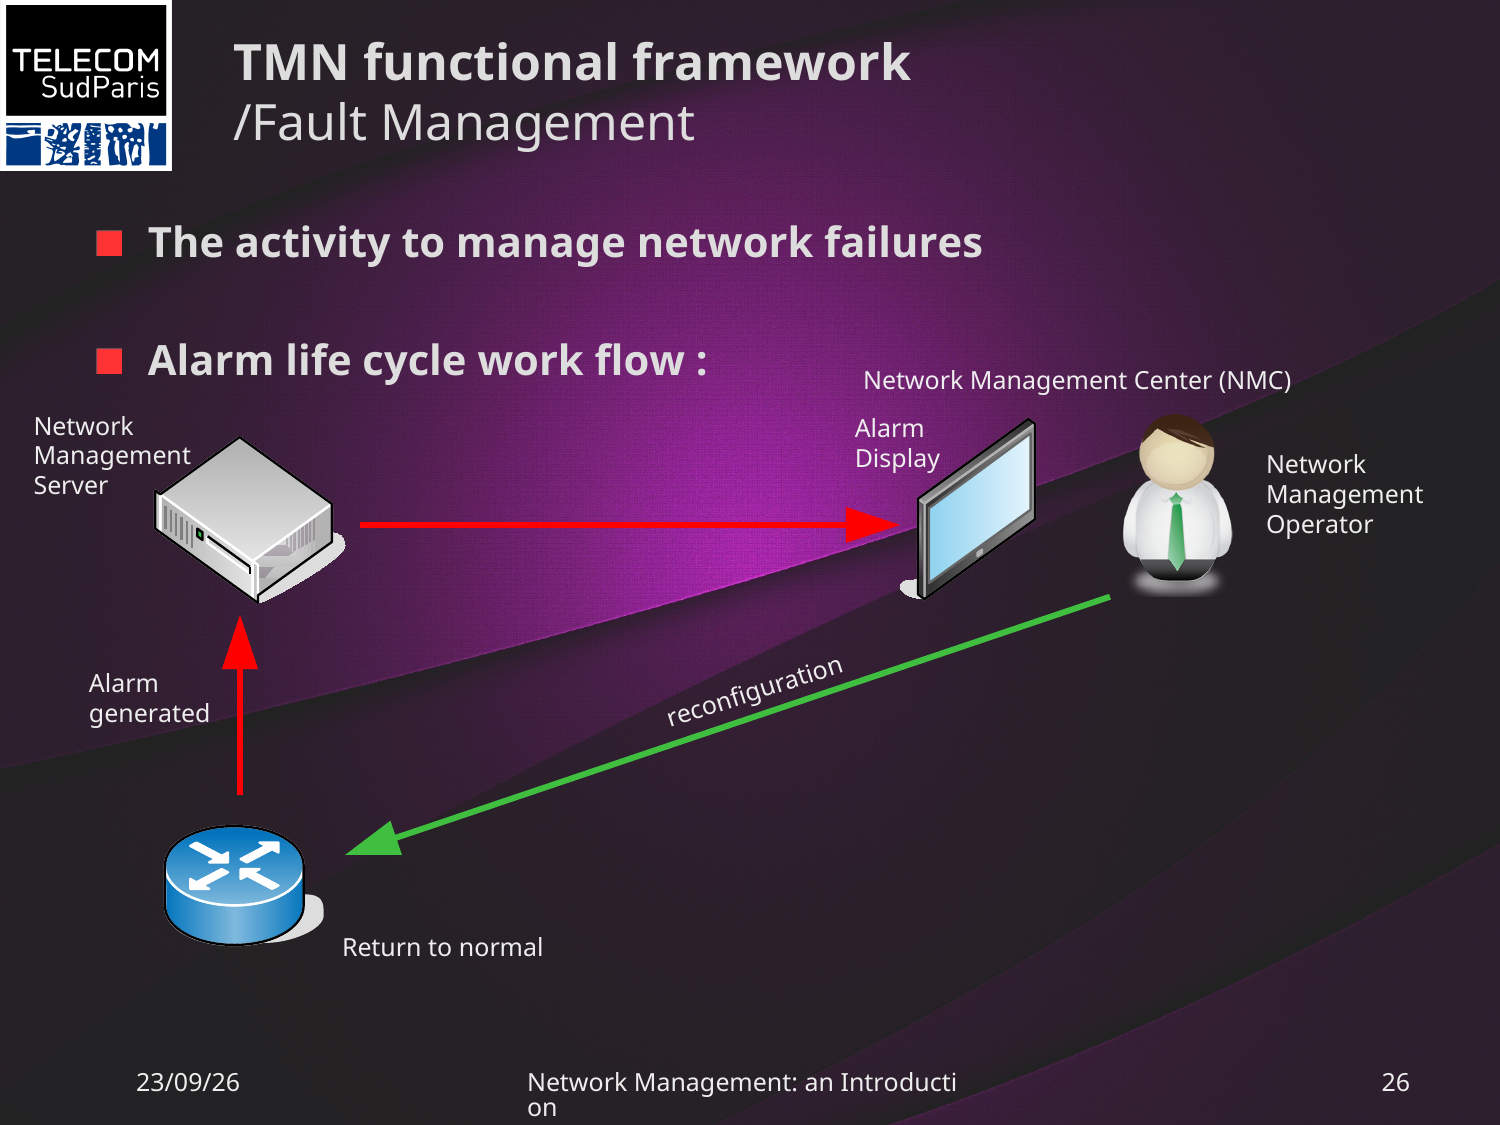

# TMN functional framework /Fault Management
The activity to manage network failures
Alarm life cycle work flow :
Network Management Center (NMC)
Network
Management
Server
Alarm
Display
Network
Management
Operator
Alarm
generated
reconfiguration
Return to normal
Network Management: an Introduction
26